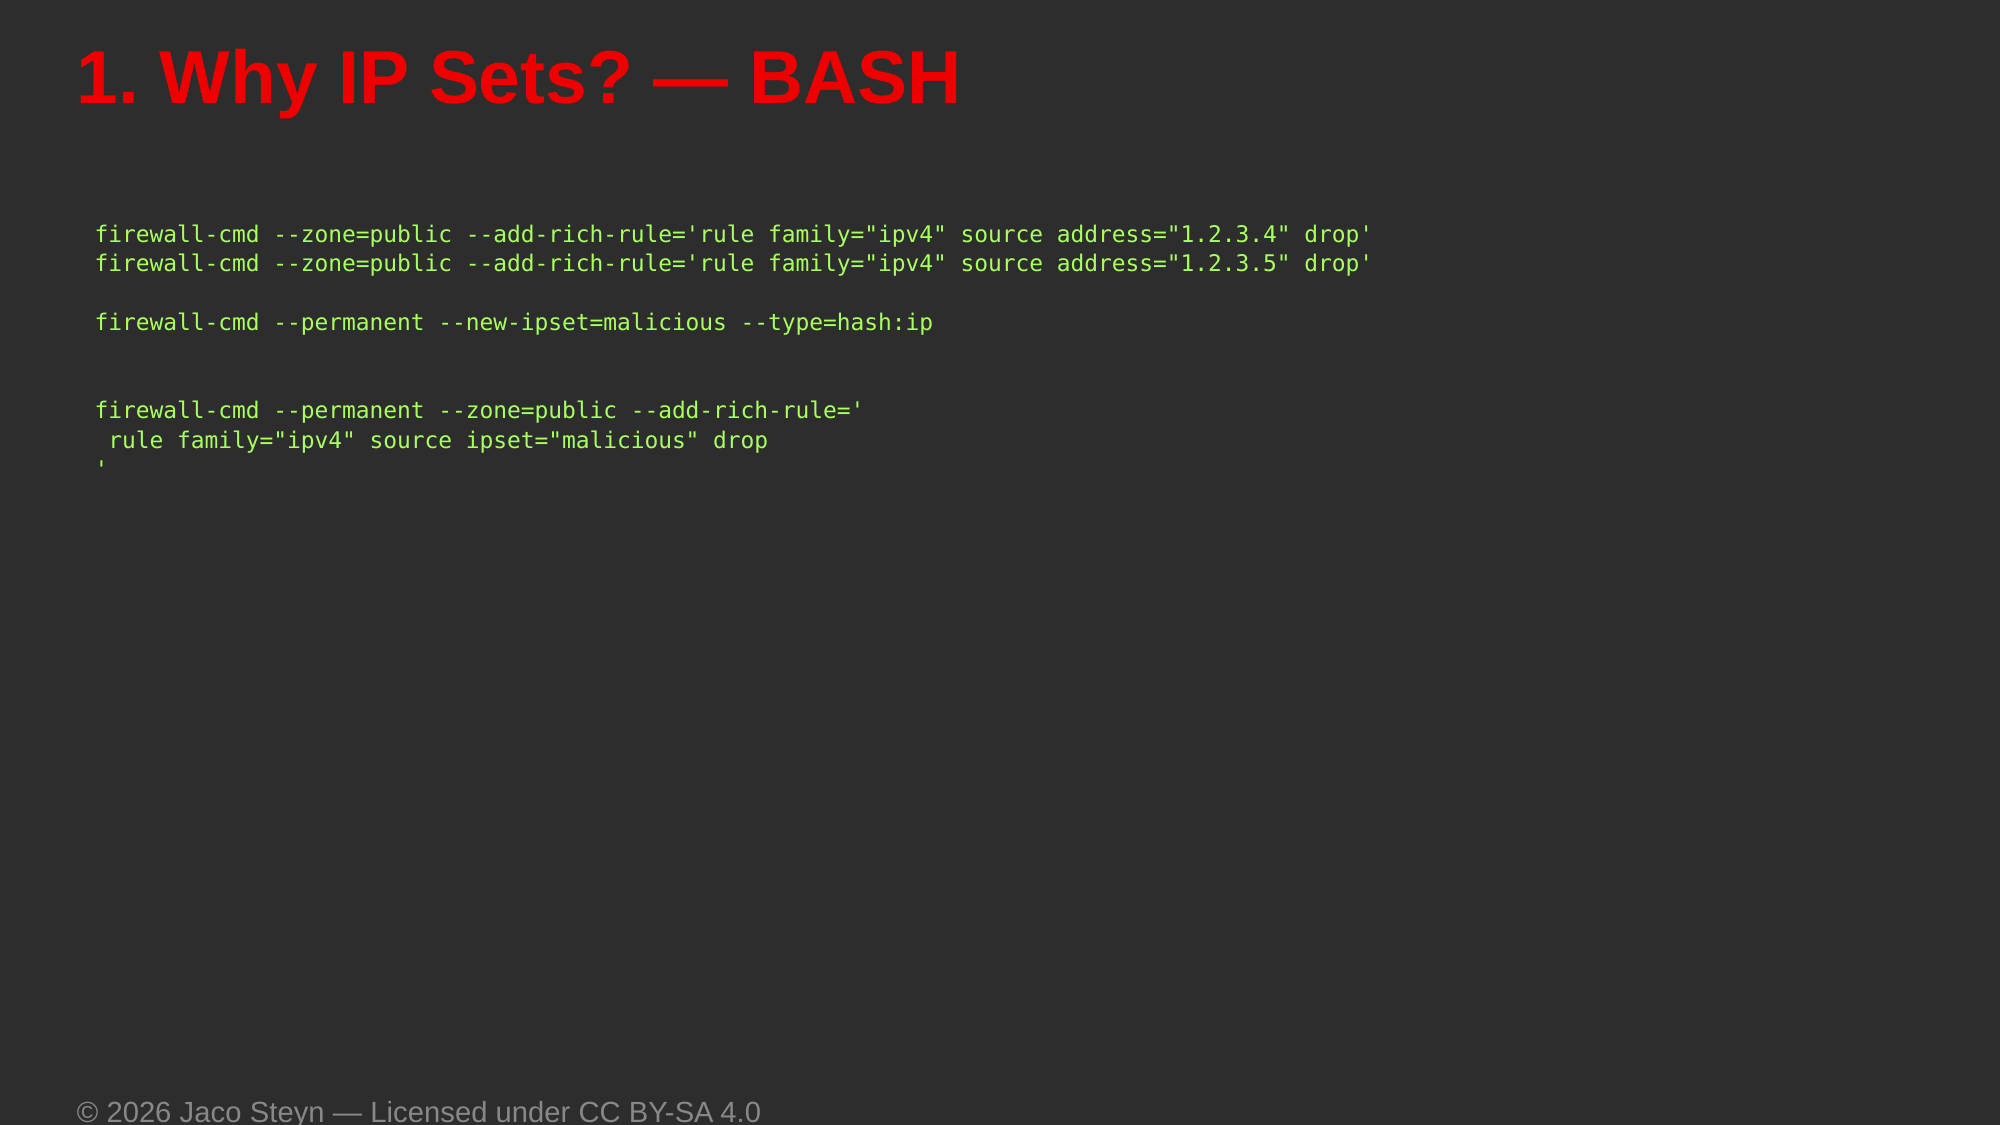

1. Why IP Sets? — BASH
firewall-cmd --zone=public --add-rich-rule='rule family="ipv4" source address="1.2.3.4" drop'
firewall-cmd --zone=public --add-rich-rule='rule family="ipv4" source address="1.2.3.5" drop'
firewall-cmd --permanent --new-ipset=malicious --type=hash:ip
firewall-cmd --permanent --zone=public --add-rich-rule='
 rule family="ipv4" source ipset="malicious" drop
'
© 2026 Jaco Steyn — Licensed under CC BY-SA 4.0